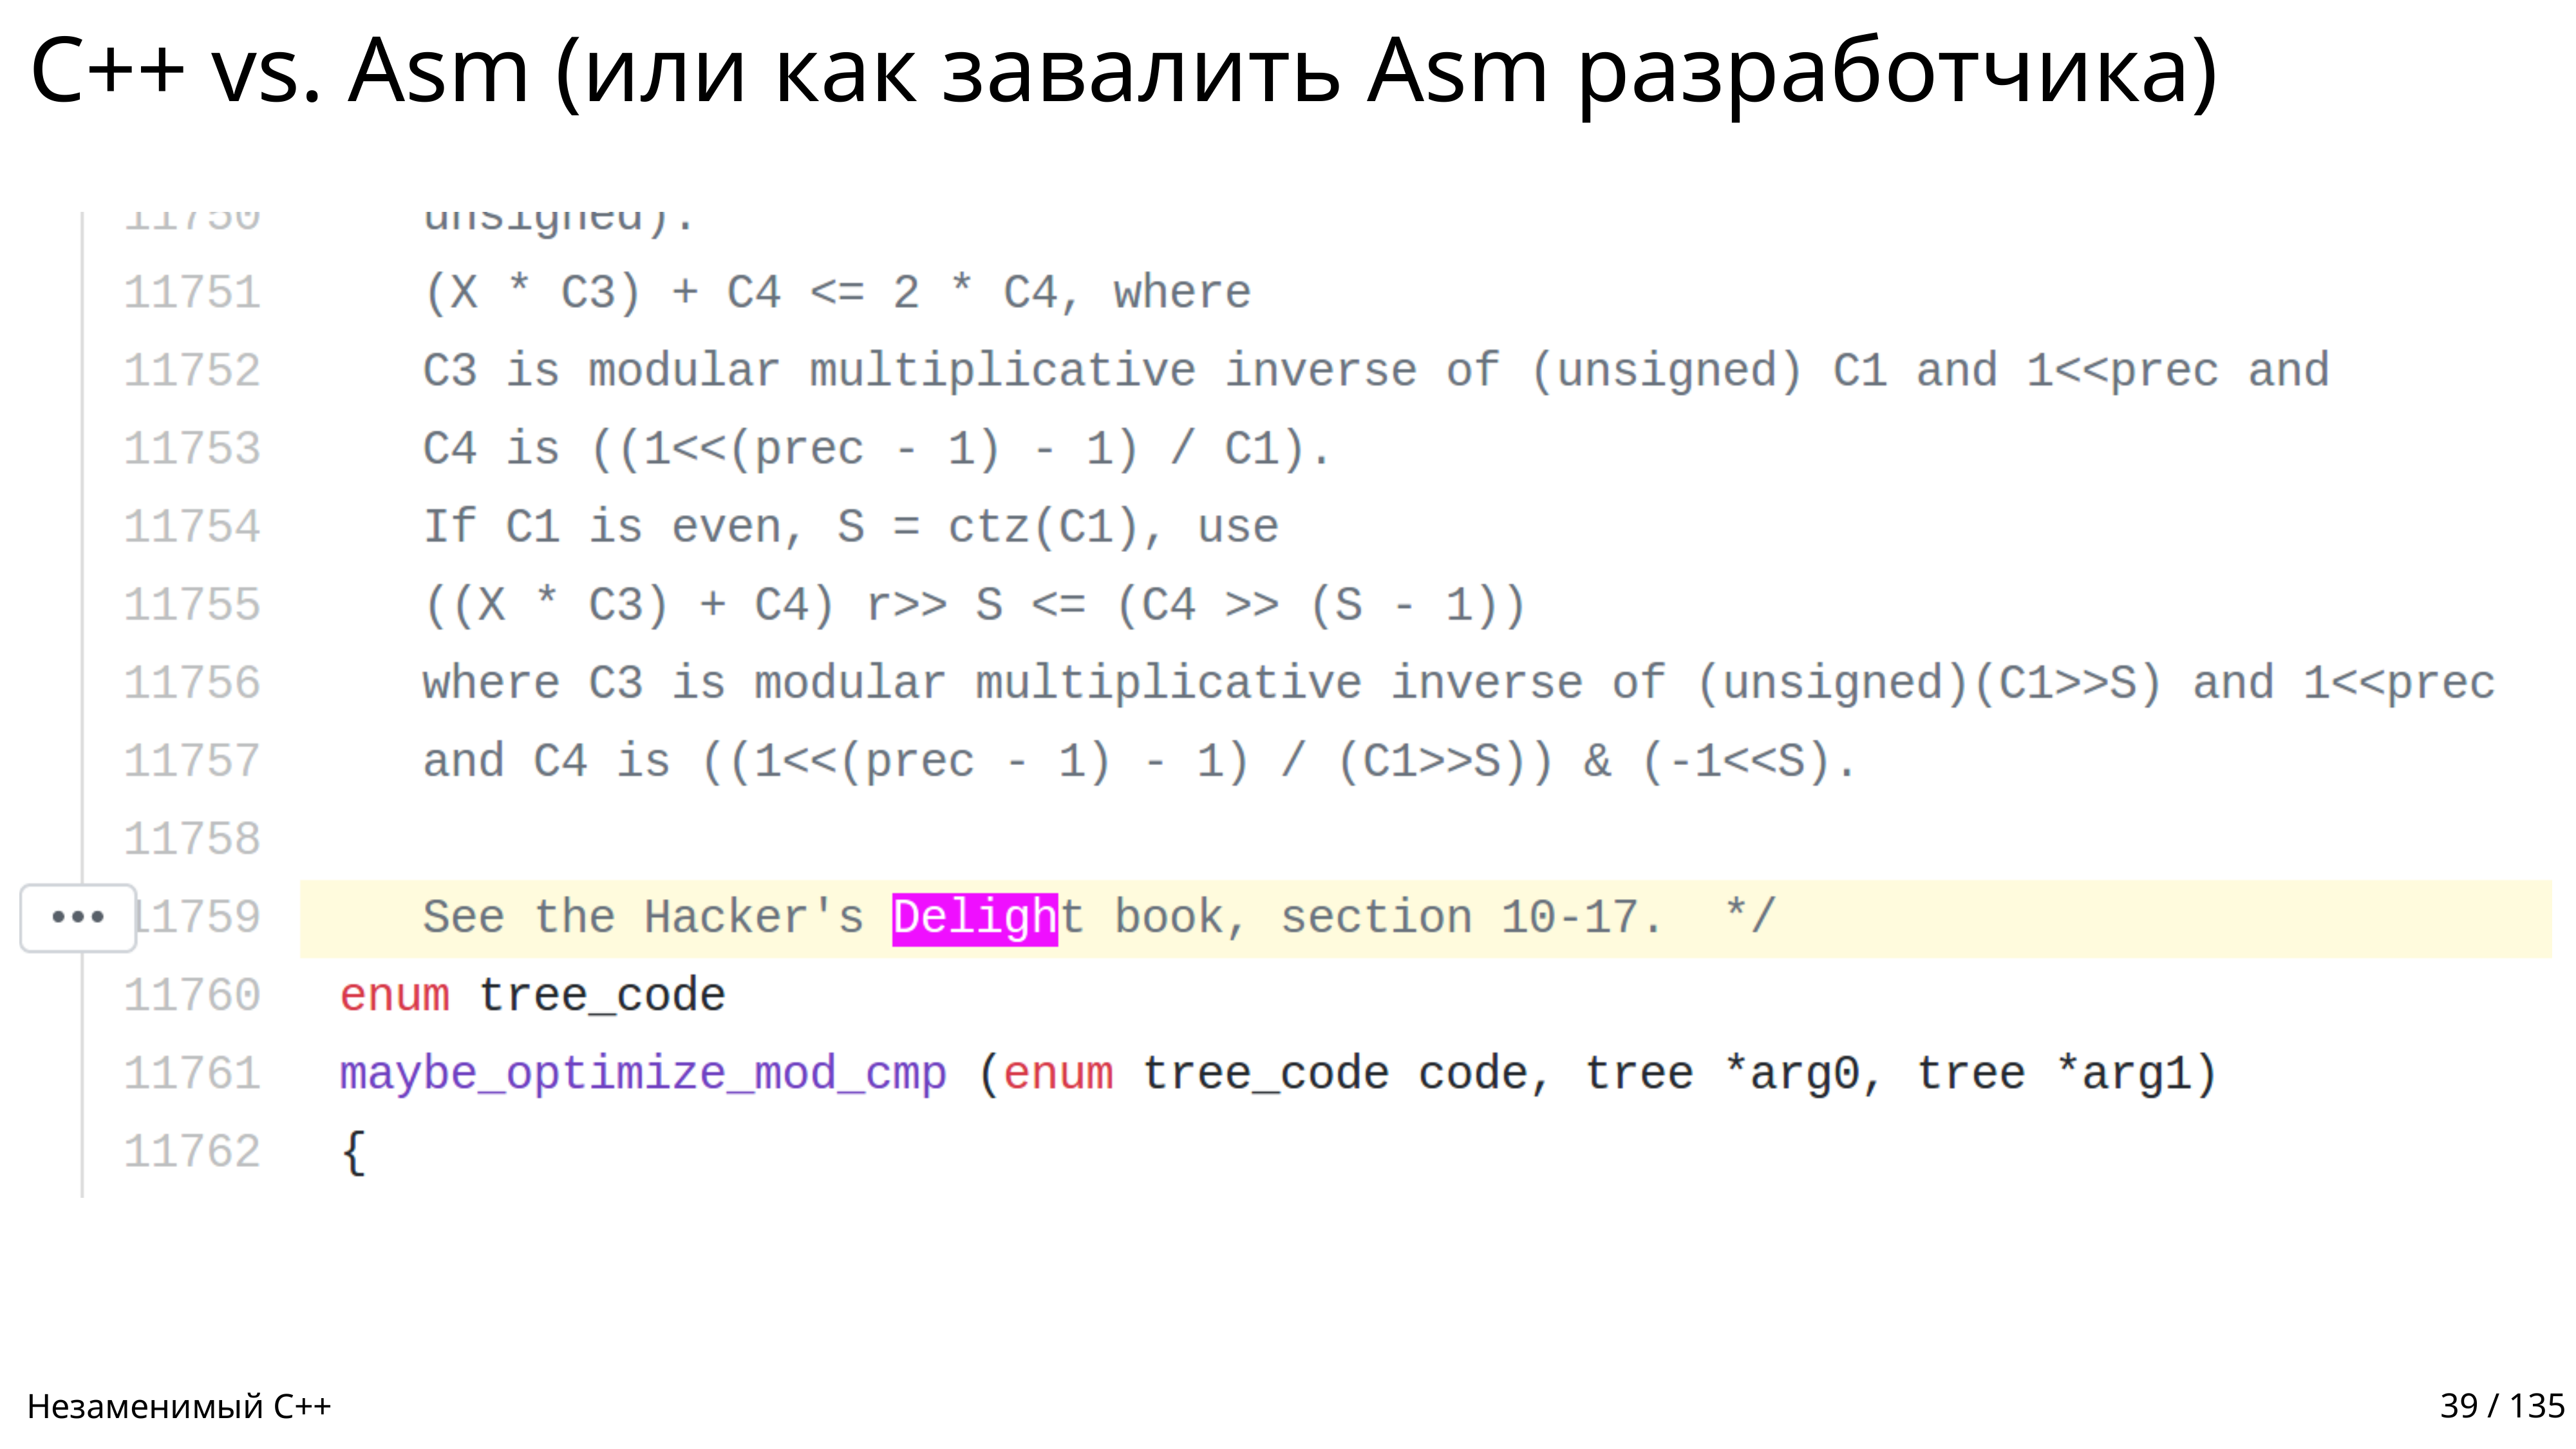

# C++ vs. Asm (или как завалить Asm разработчика)
Незаменимый C++